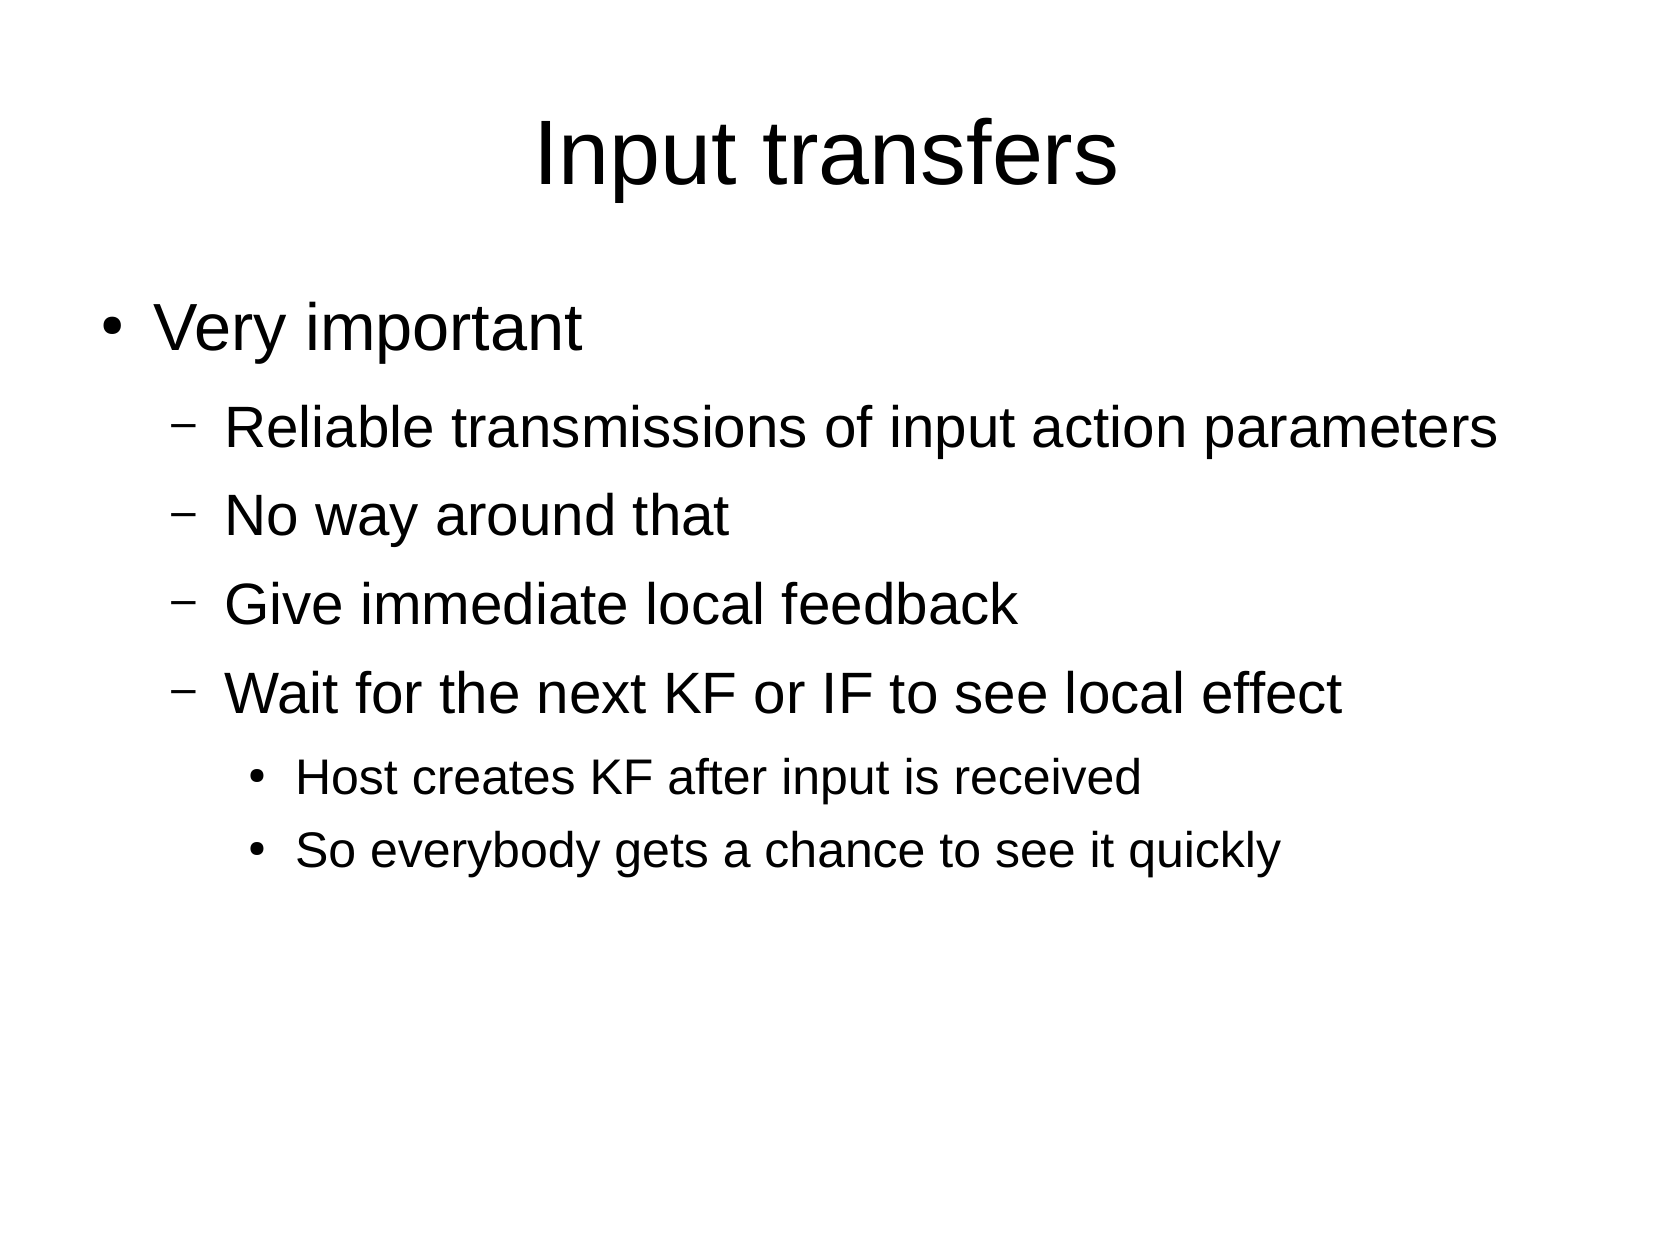

# Input transfers
Very important
Reliable transmissions of input action parameters
No way around that
Give immediate local feedback
Wait for the next KF or IF to see local effect
Host creates KF after input is received
So everybody gets a chance to see it quickly